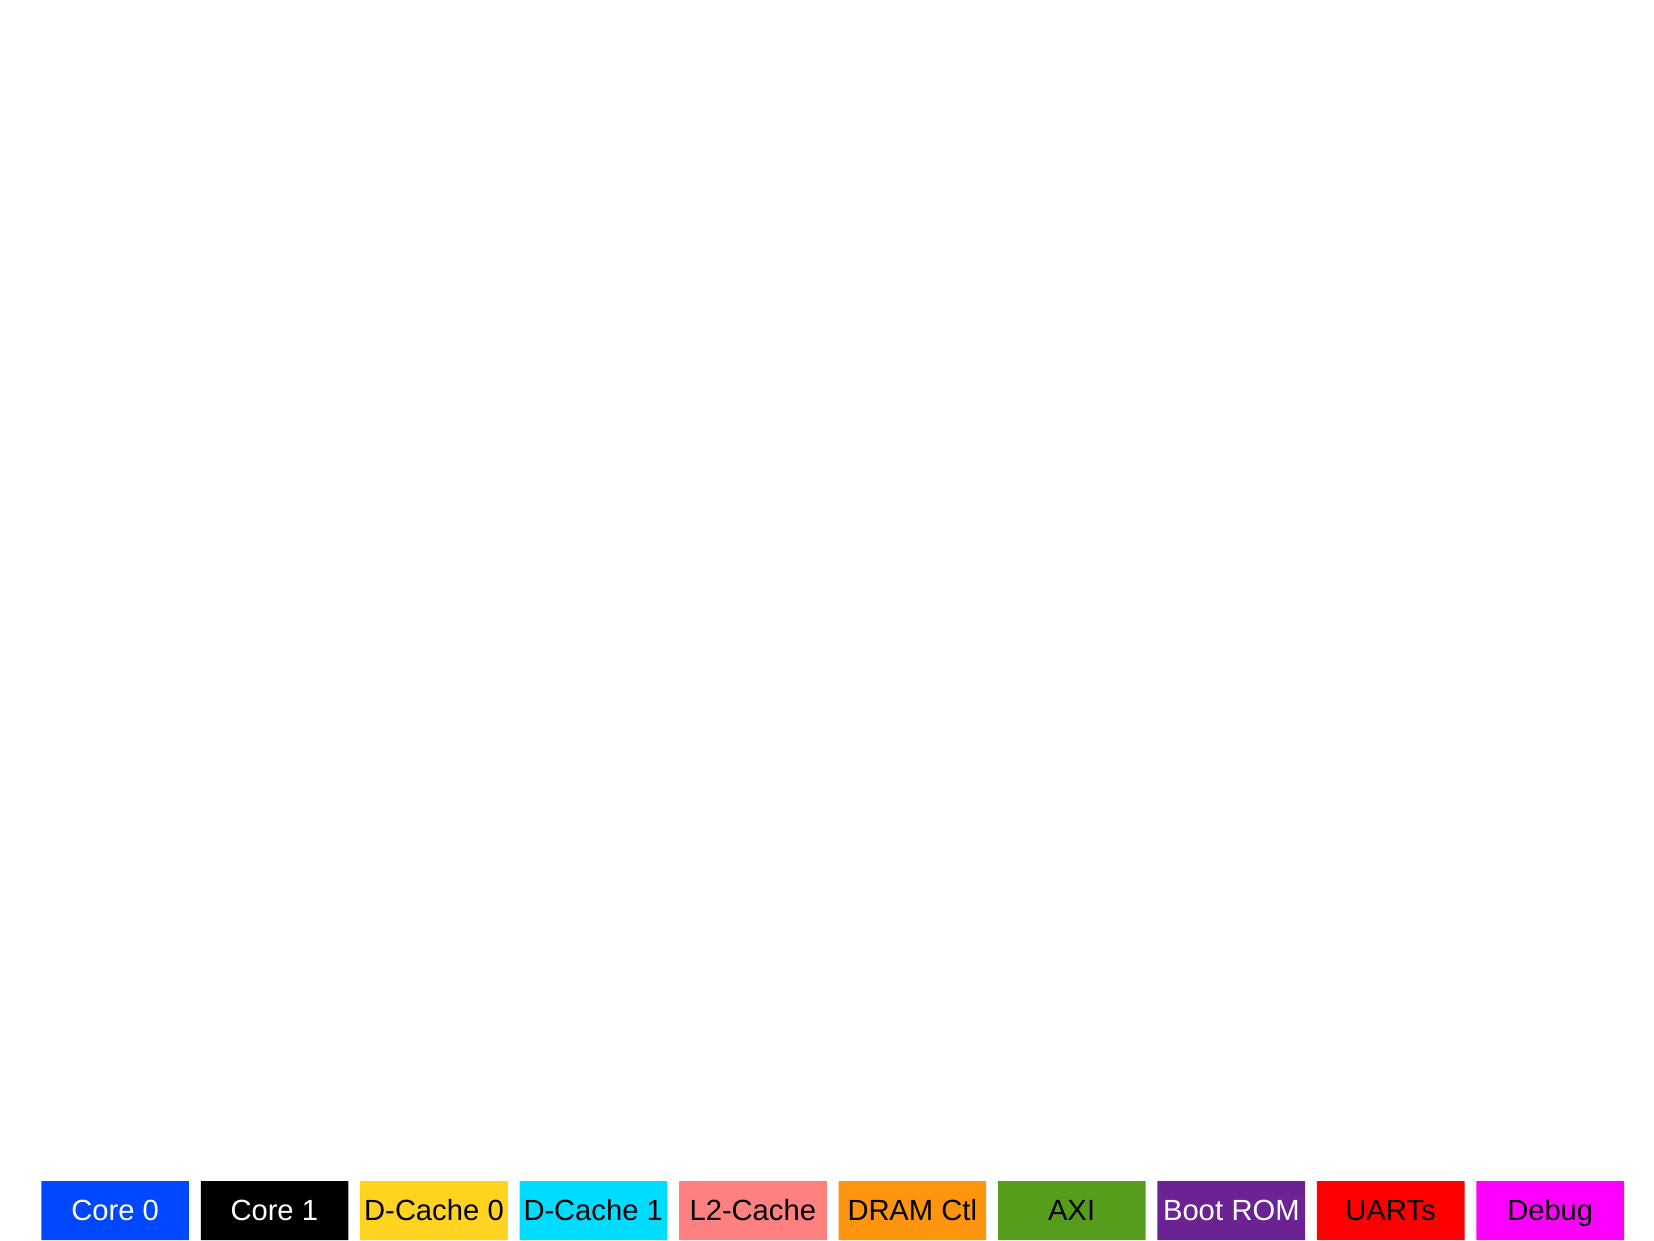

Core 0
Core 1
D-Cache 0
D-Cache 1
L2-Cache
DRAM Ctl
AXI
Boot ROM
UARTs
Debug